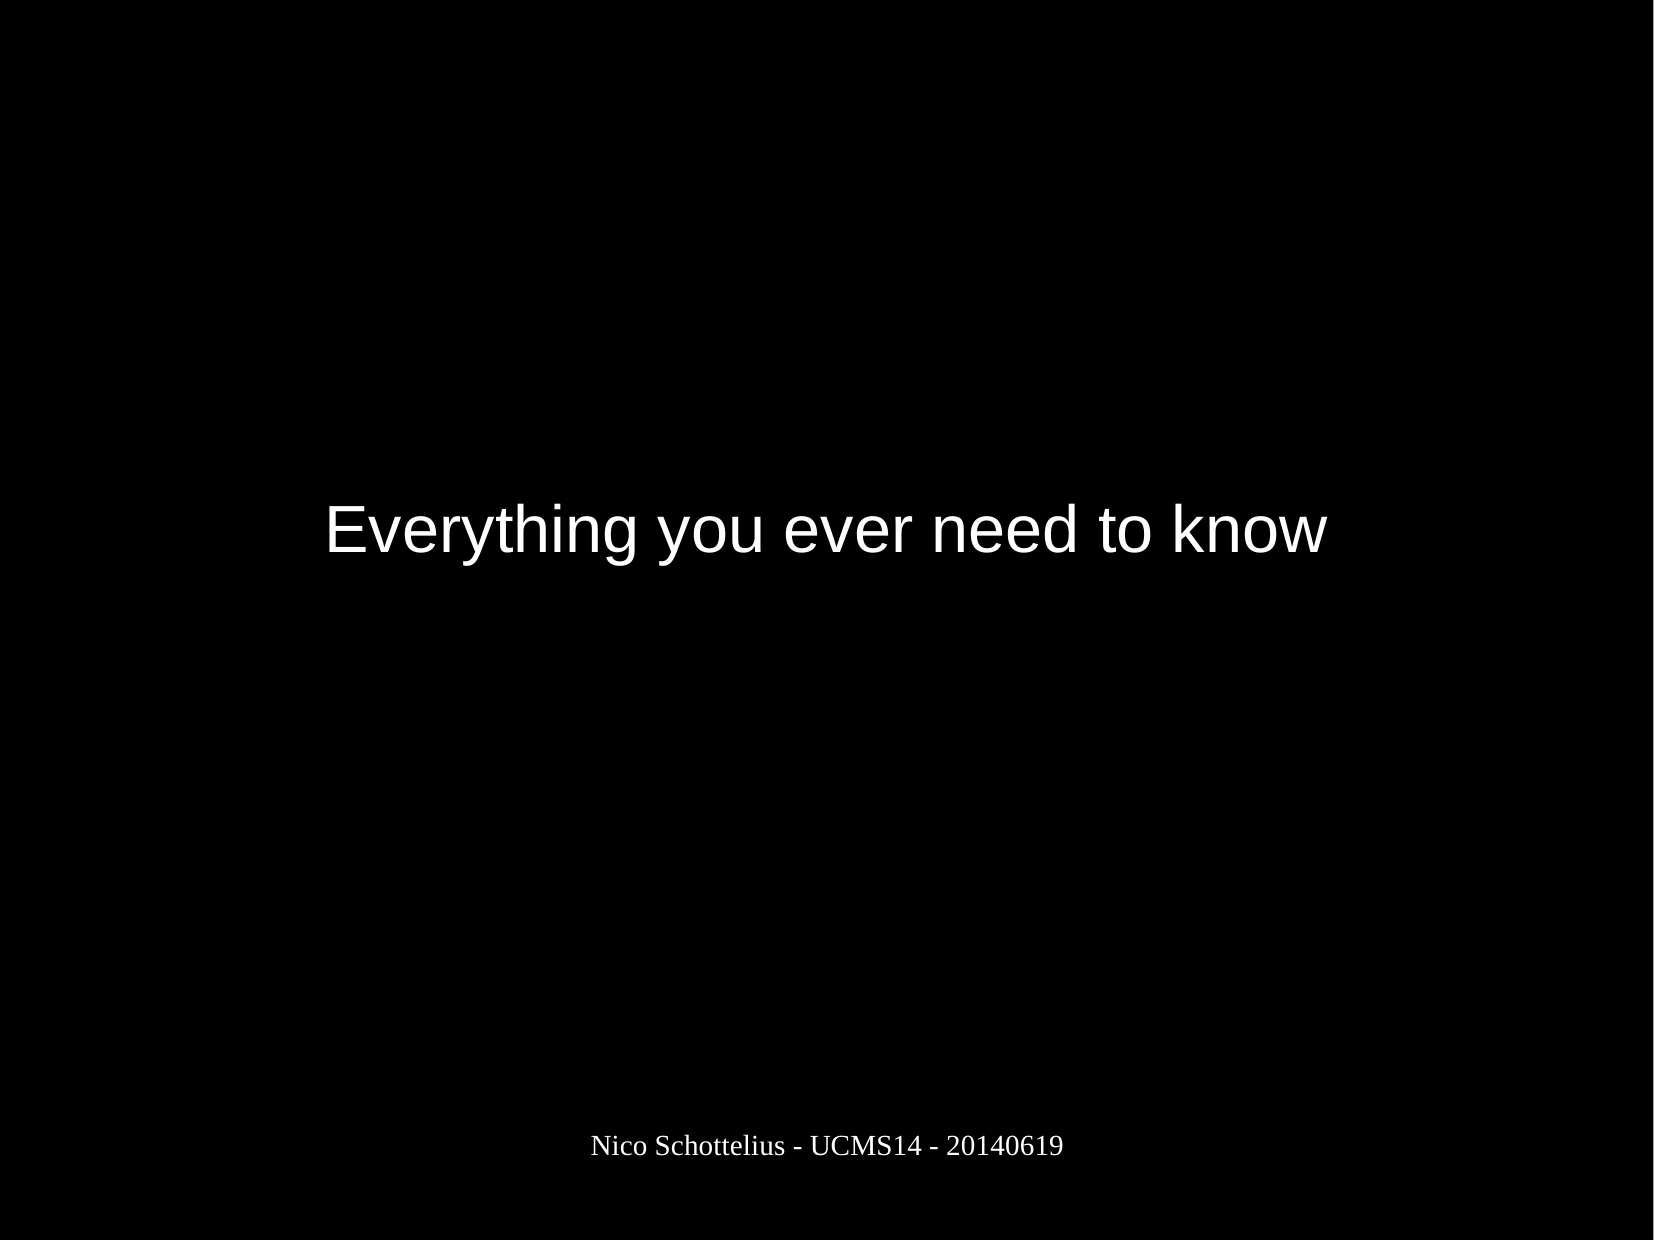

# Everything you ever need to know
Nico Schottelius - UCMS14 - 20140619